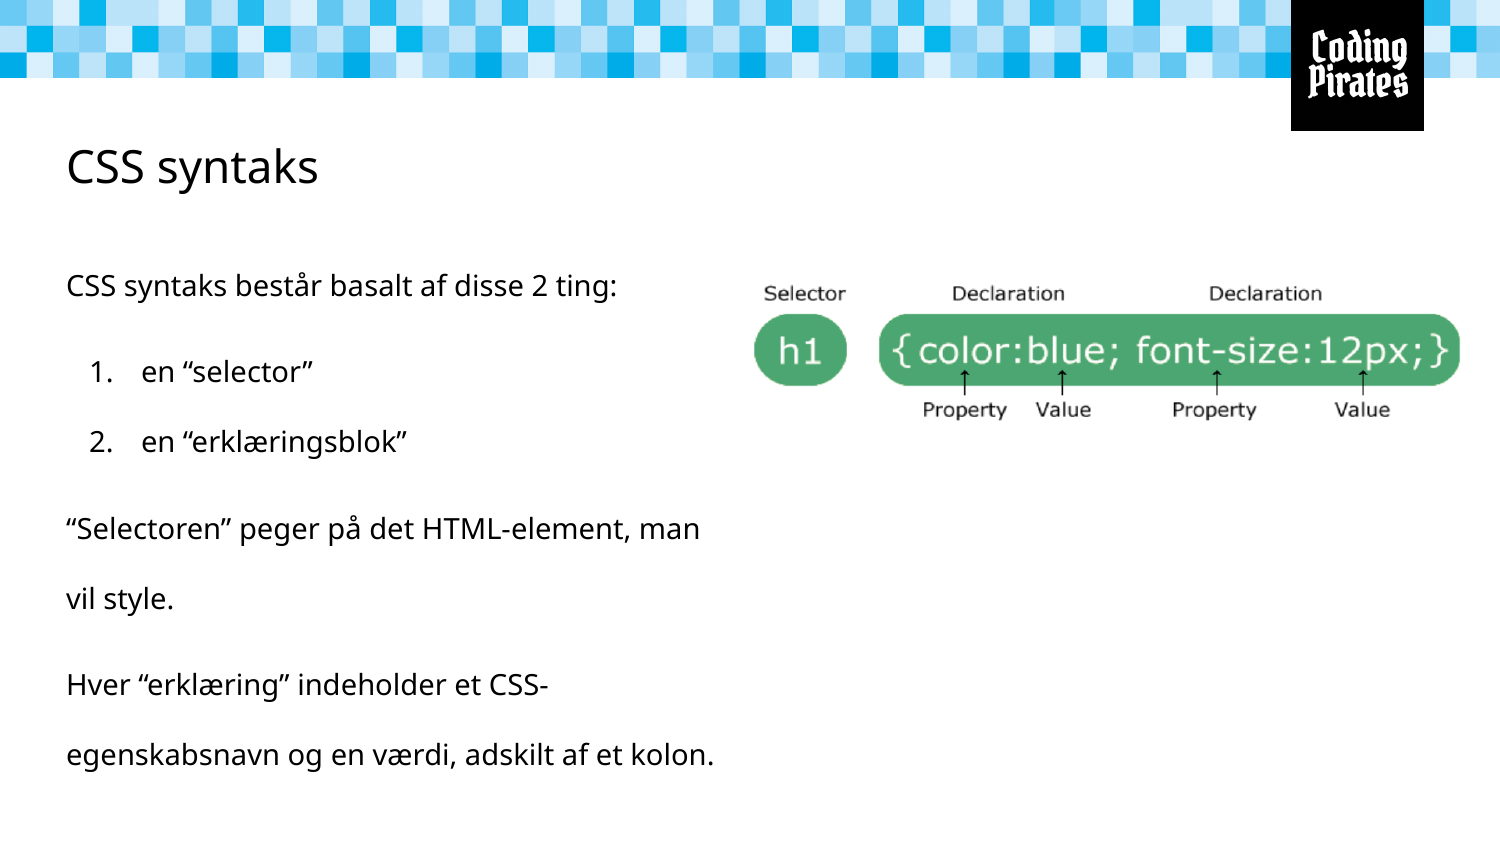

# CSS syntaks
CSS syntaks består basalt af disse 2 ting:
en “selector”
en “erklæringsblok”
“Selectoren” peger på det HTML-element, man vil style.
Hver “erklæring” indeholder et CSS-egenskabsnavn og en værdi, adskilt af et kolon.